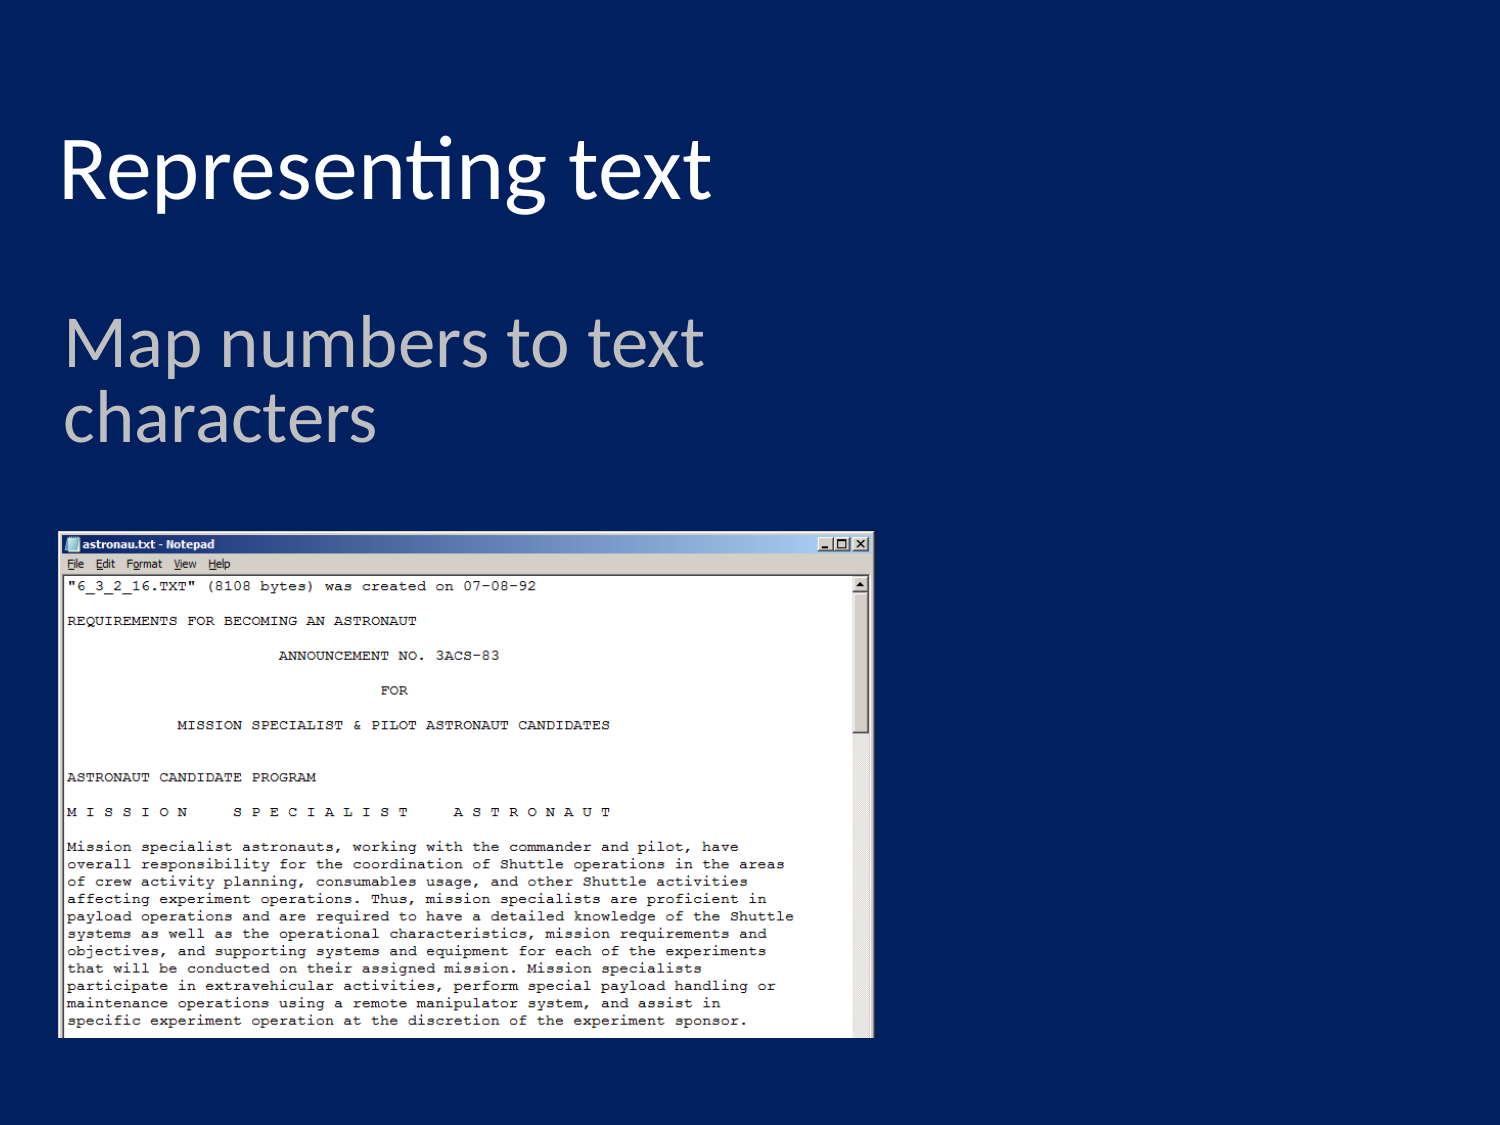

Representing text
Map numbers to text characters